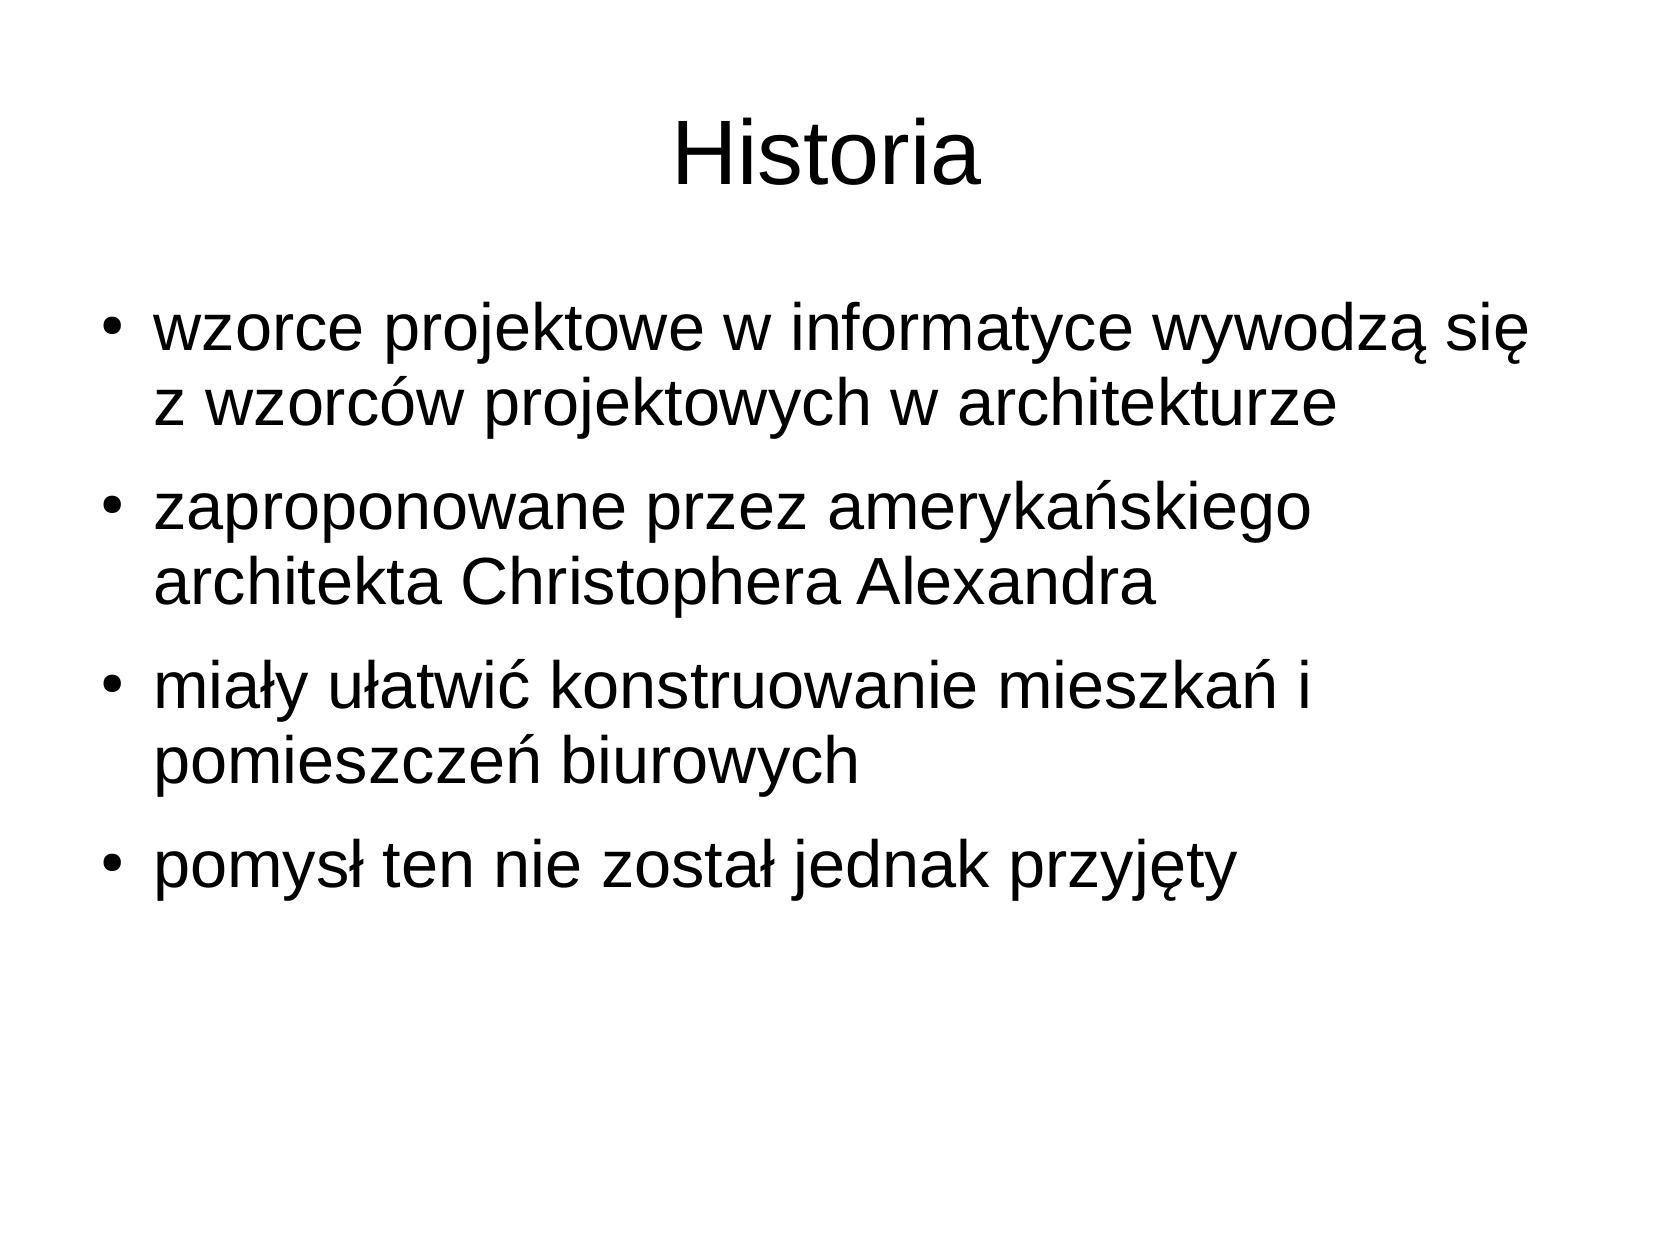

# Historia
wzorce projektowe w informatyce wywodzą się z wzorców projektowych w architekturze
zaproponowane przez amerykańskiego architekta Christophera Alexandra
miały ułatwić konstruowanie mieszkań i pomieszczeń biurowych
pomysł ten nie został jednak przyjęty